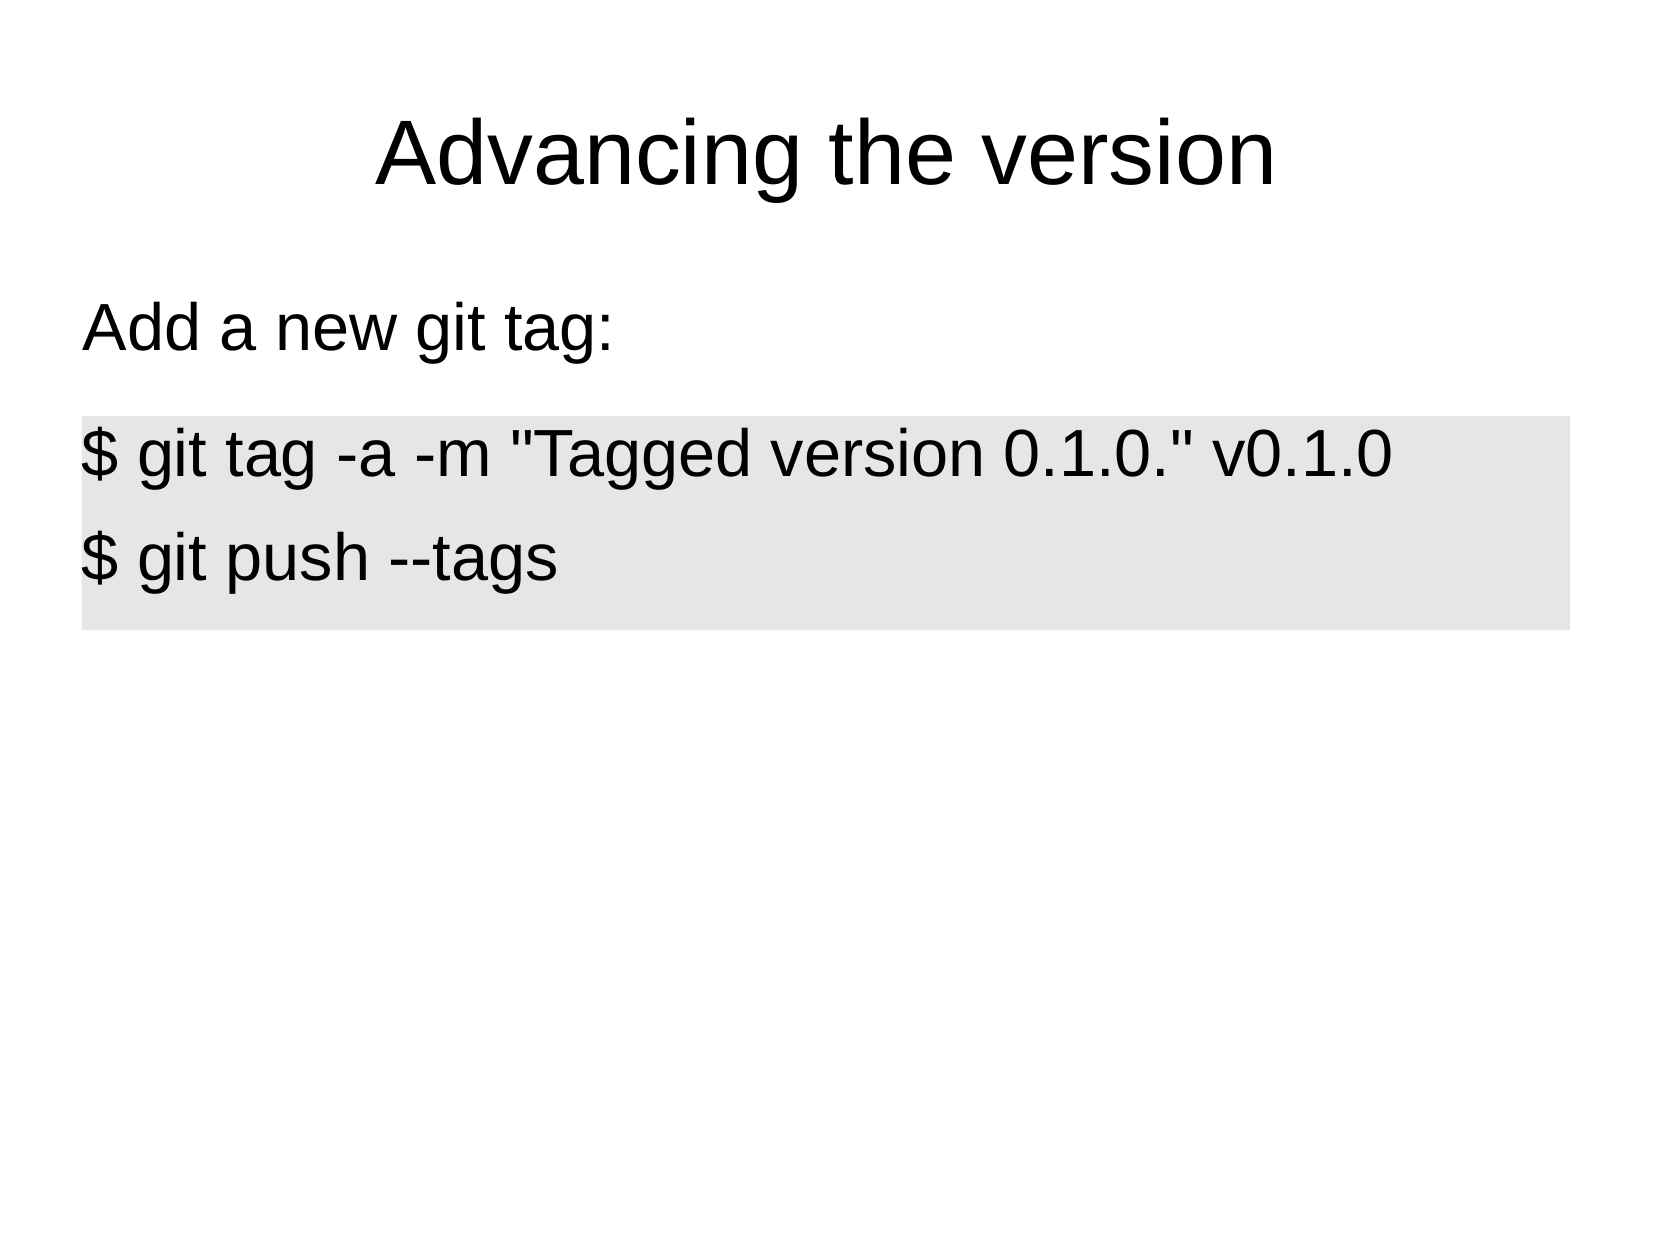

# Advancing the version
Add a new git tag:
$ git tag -a -m "Tagged version 0.1.0." v0.1.0
$ git push --tags